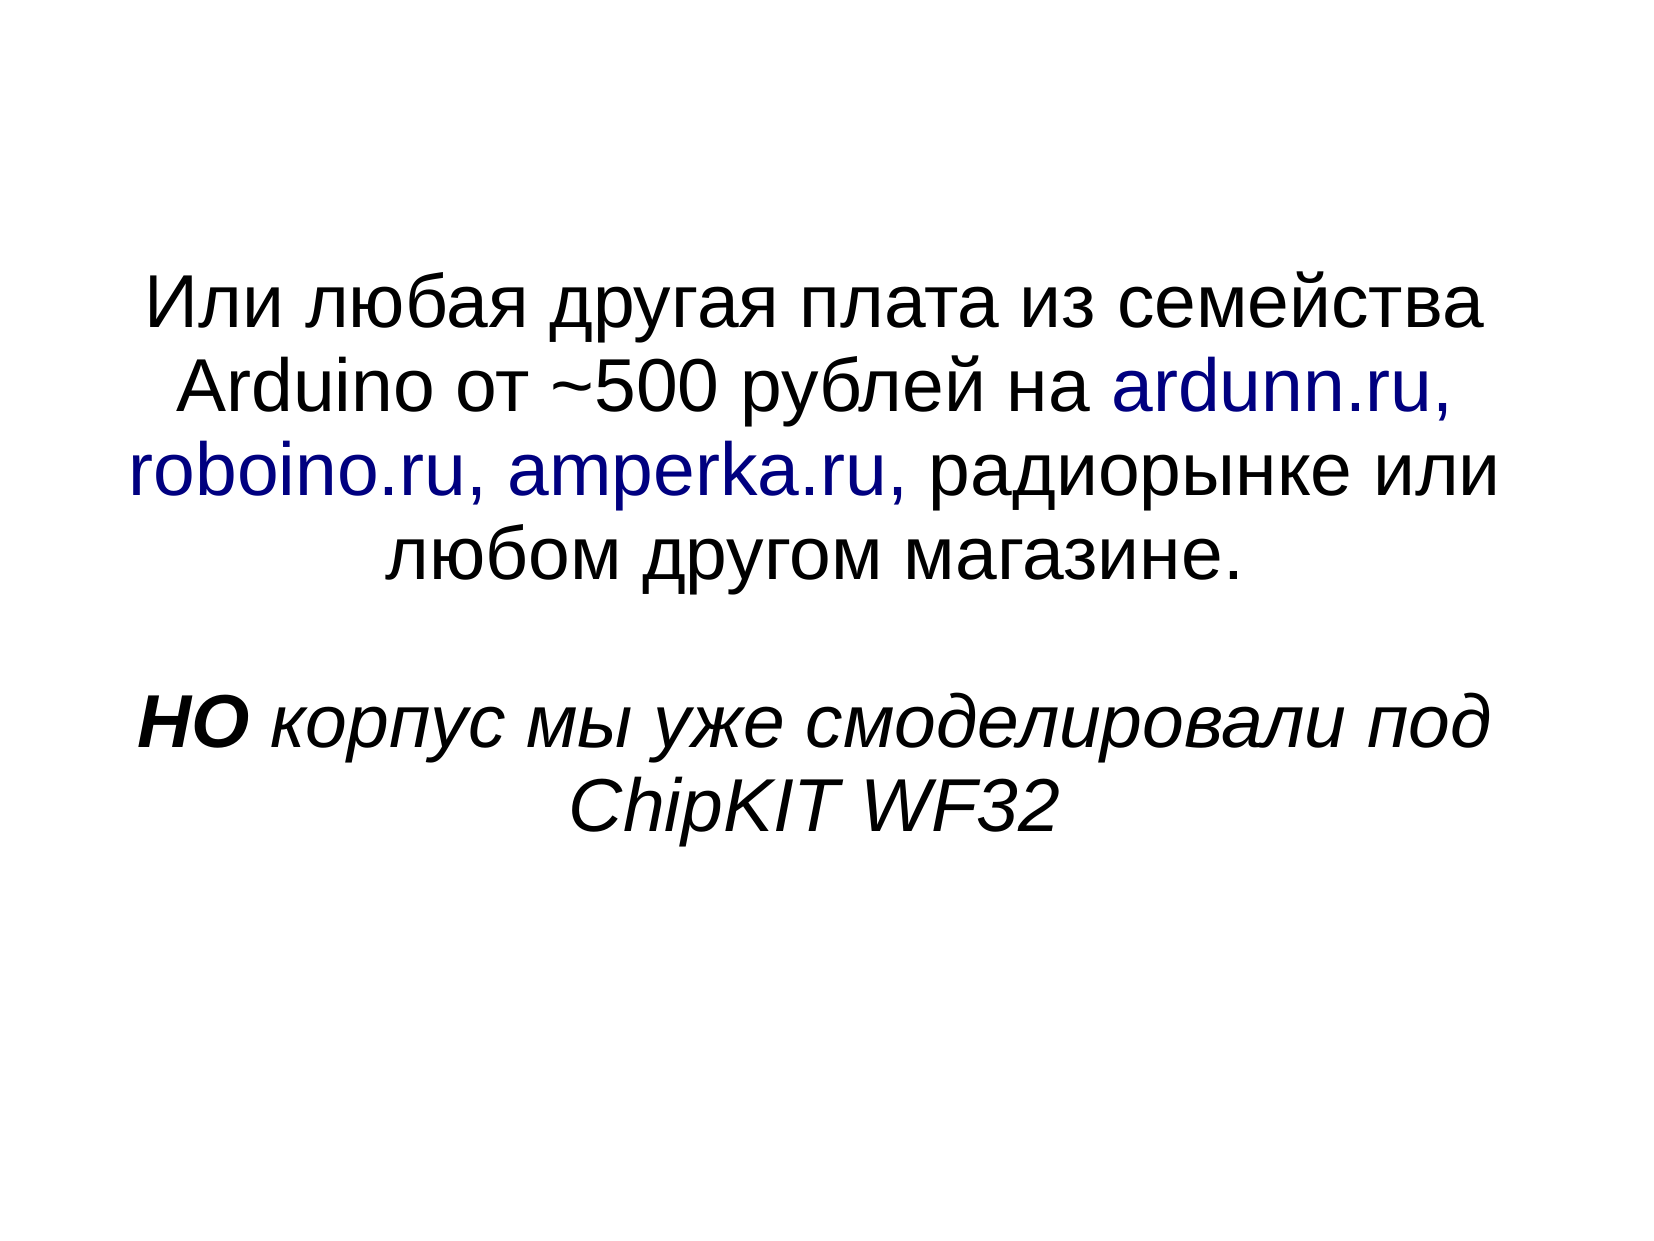

# Или любая другая плата из семейства Arduino от ~500 рублей на ardunn.ru, roboino.ru, amperka.ru, радиорынке или любом другом магазине. НО корпус мы уже смоделировали под ChipKIT WF32